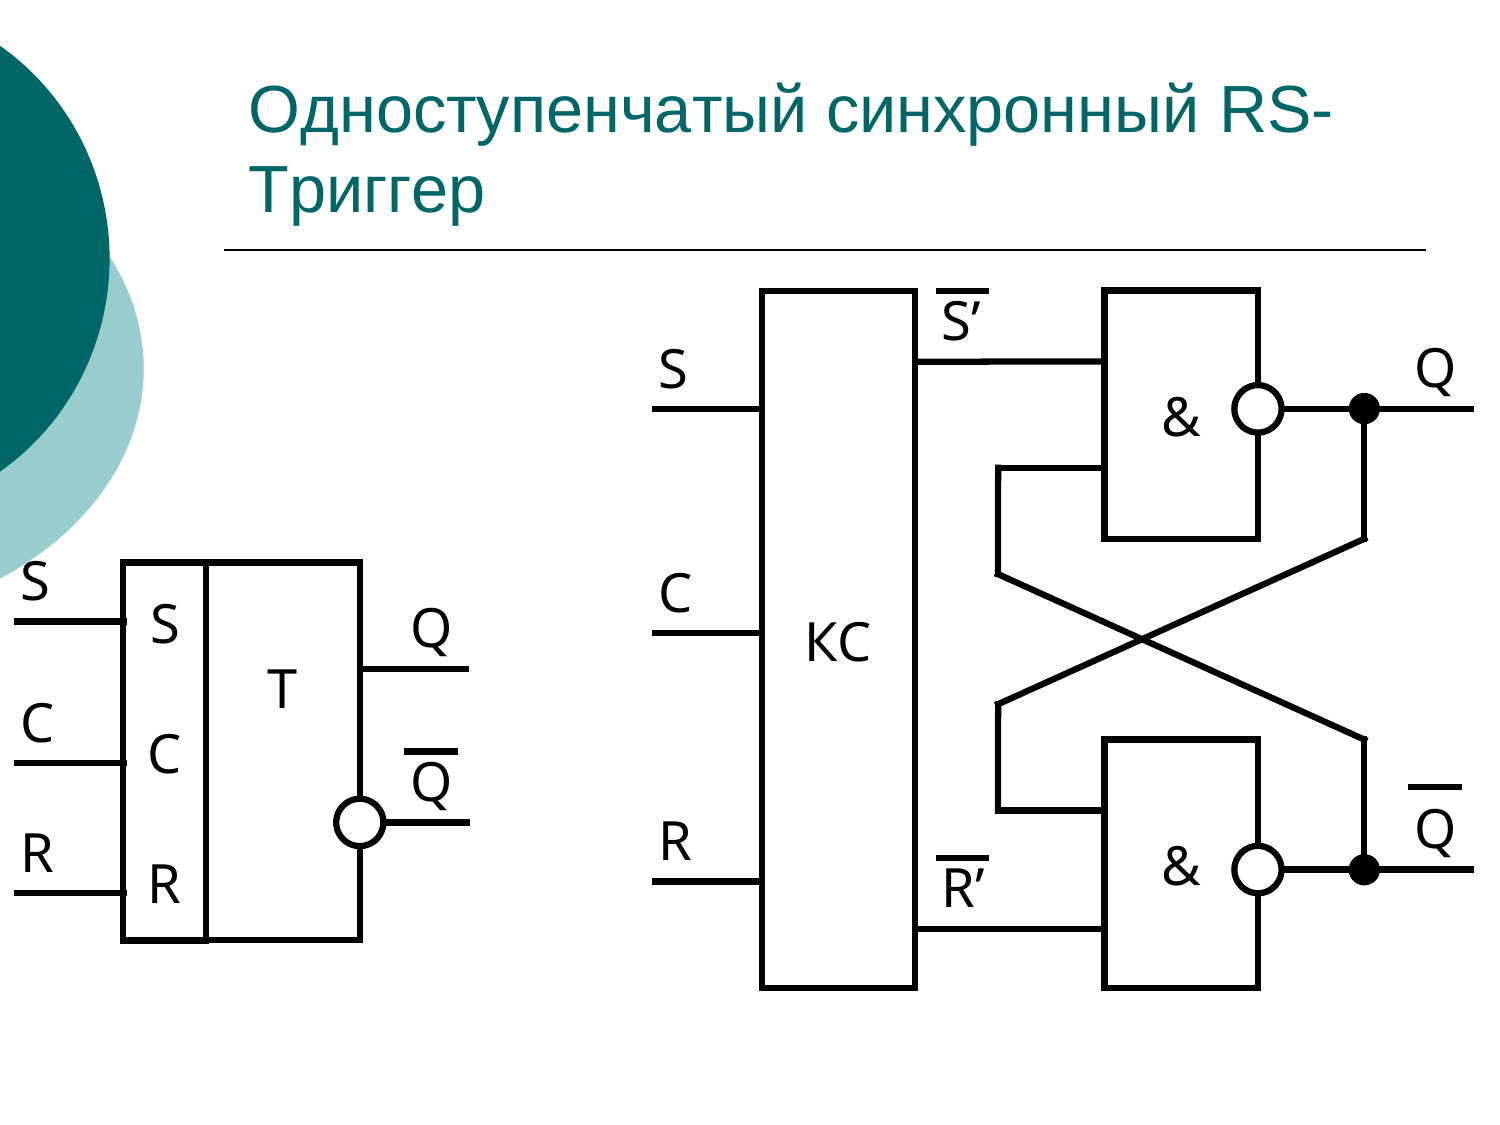

# Одноступенчатый синхронный RS-Триггер
S’
&
КС
Q
S
S
С
S
C
R
T
Q
С
&
Q
Q
R
R
R’